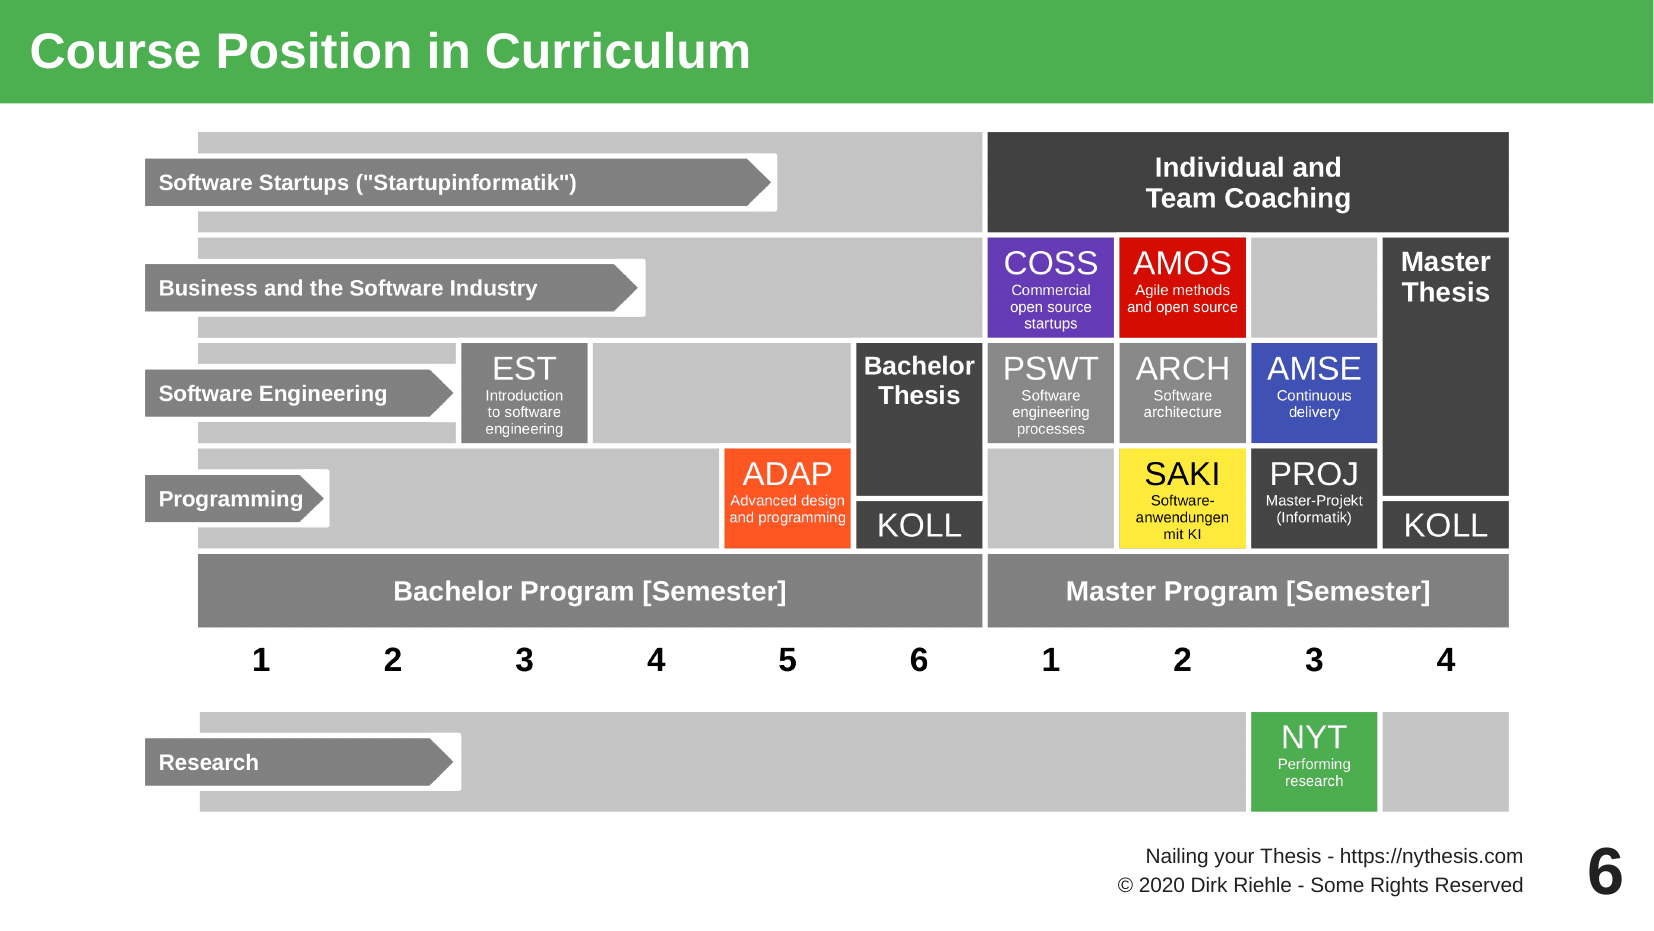

# Course Position in Curriculum
Nailing your Thesis - https://nythesis.com
6
© 2020 Dirk Riehle - Some Rights Reserved